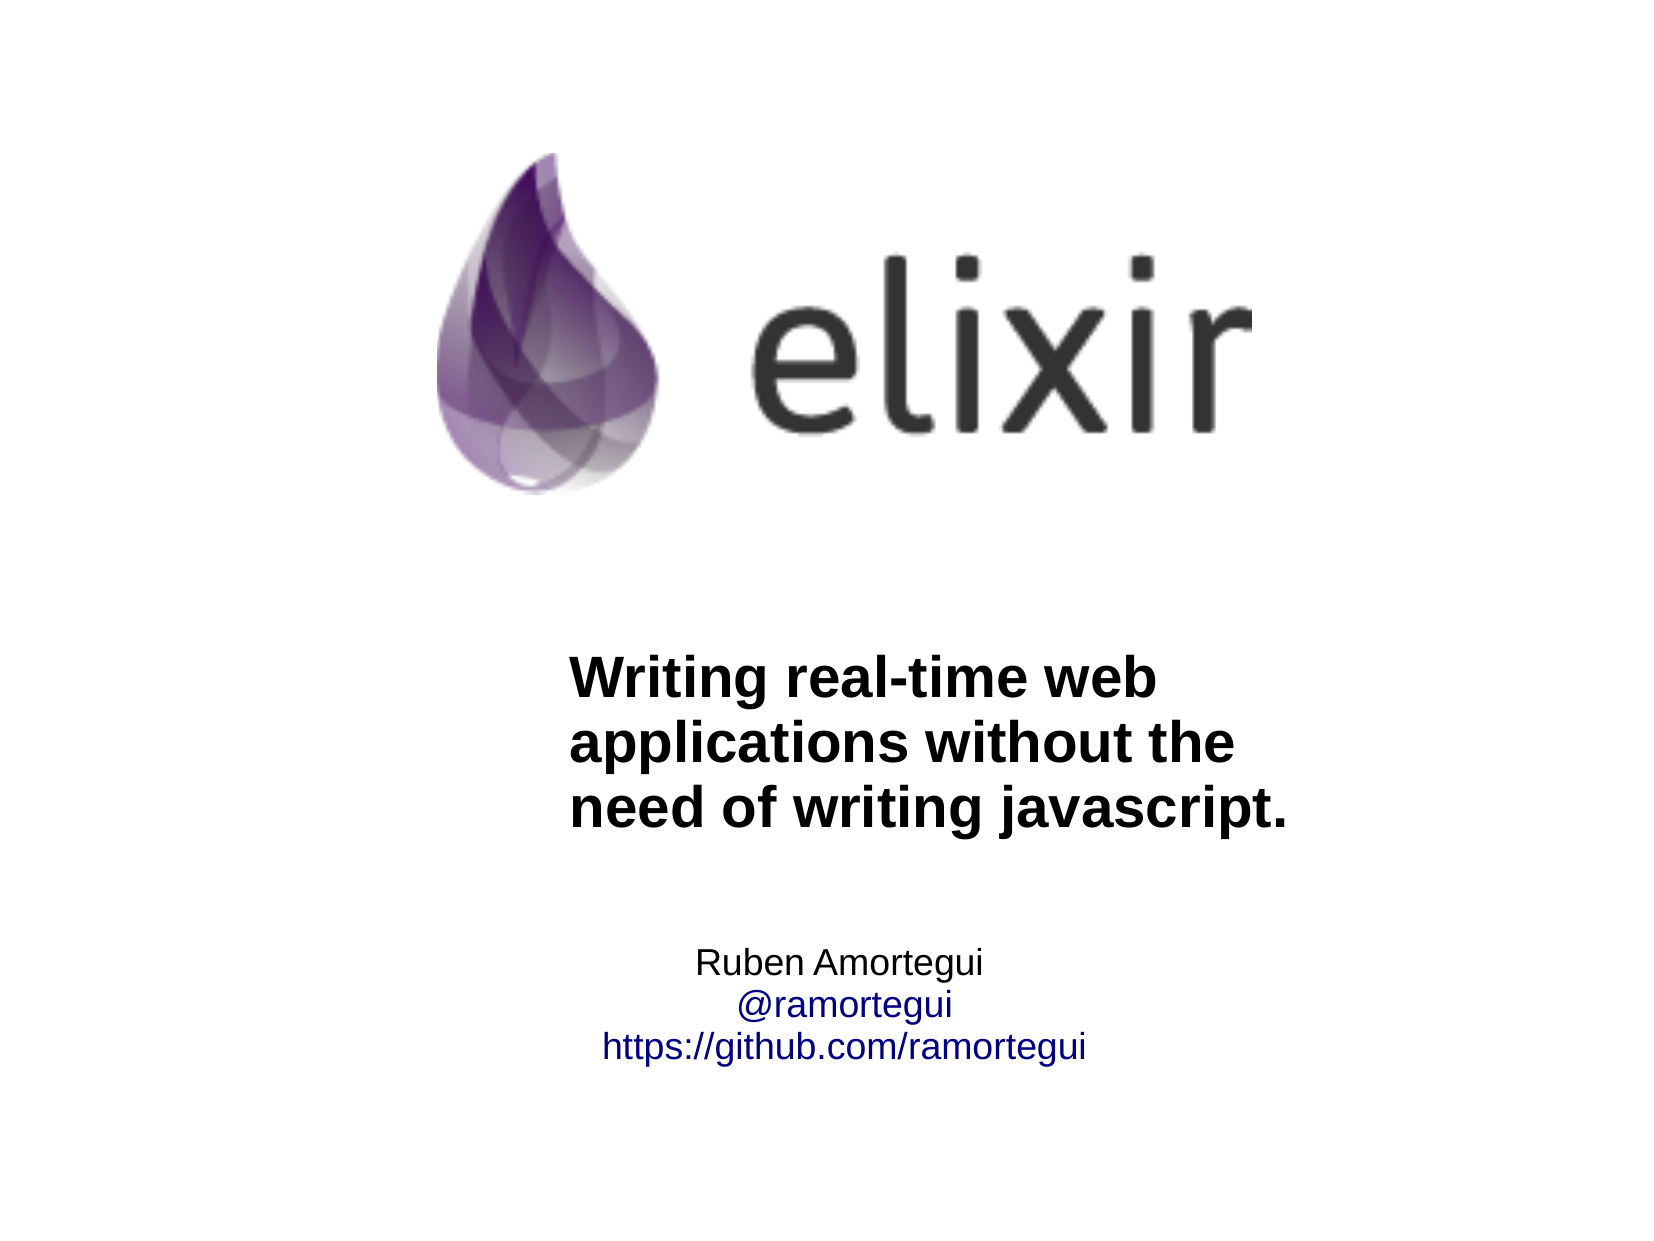

Writing real-time web applications without the need of writing javascript.
Ruben Amortegui
@ramortegui
https://github.com/ramortegui